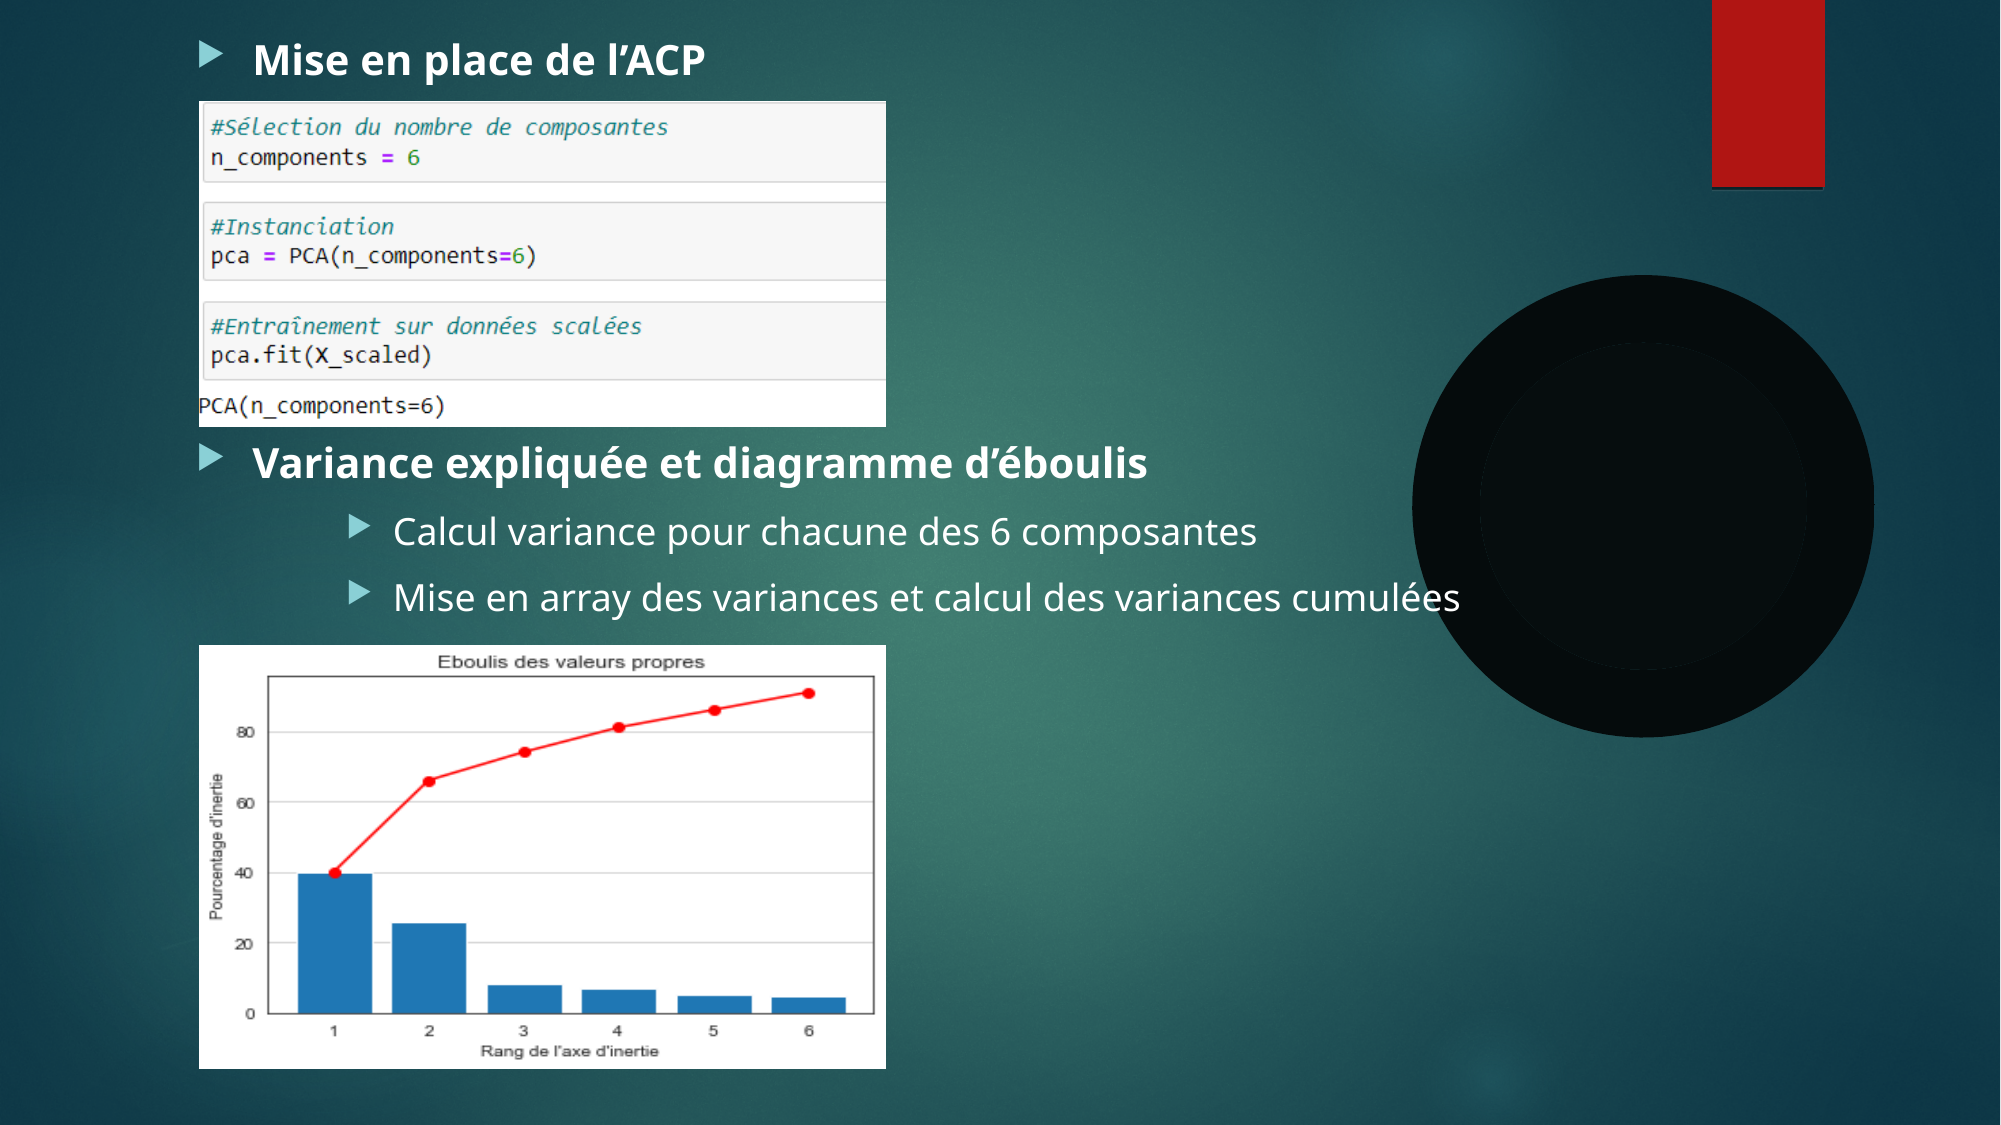

# Mise en place de l’ACP
Variance expliquée et diagramme d’éboulis
Calcul variance pour chacune des 6 composantes
Mise en array des variances et calcul des variances cumulées